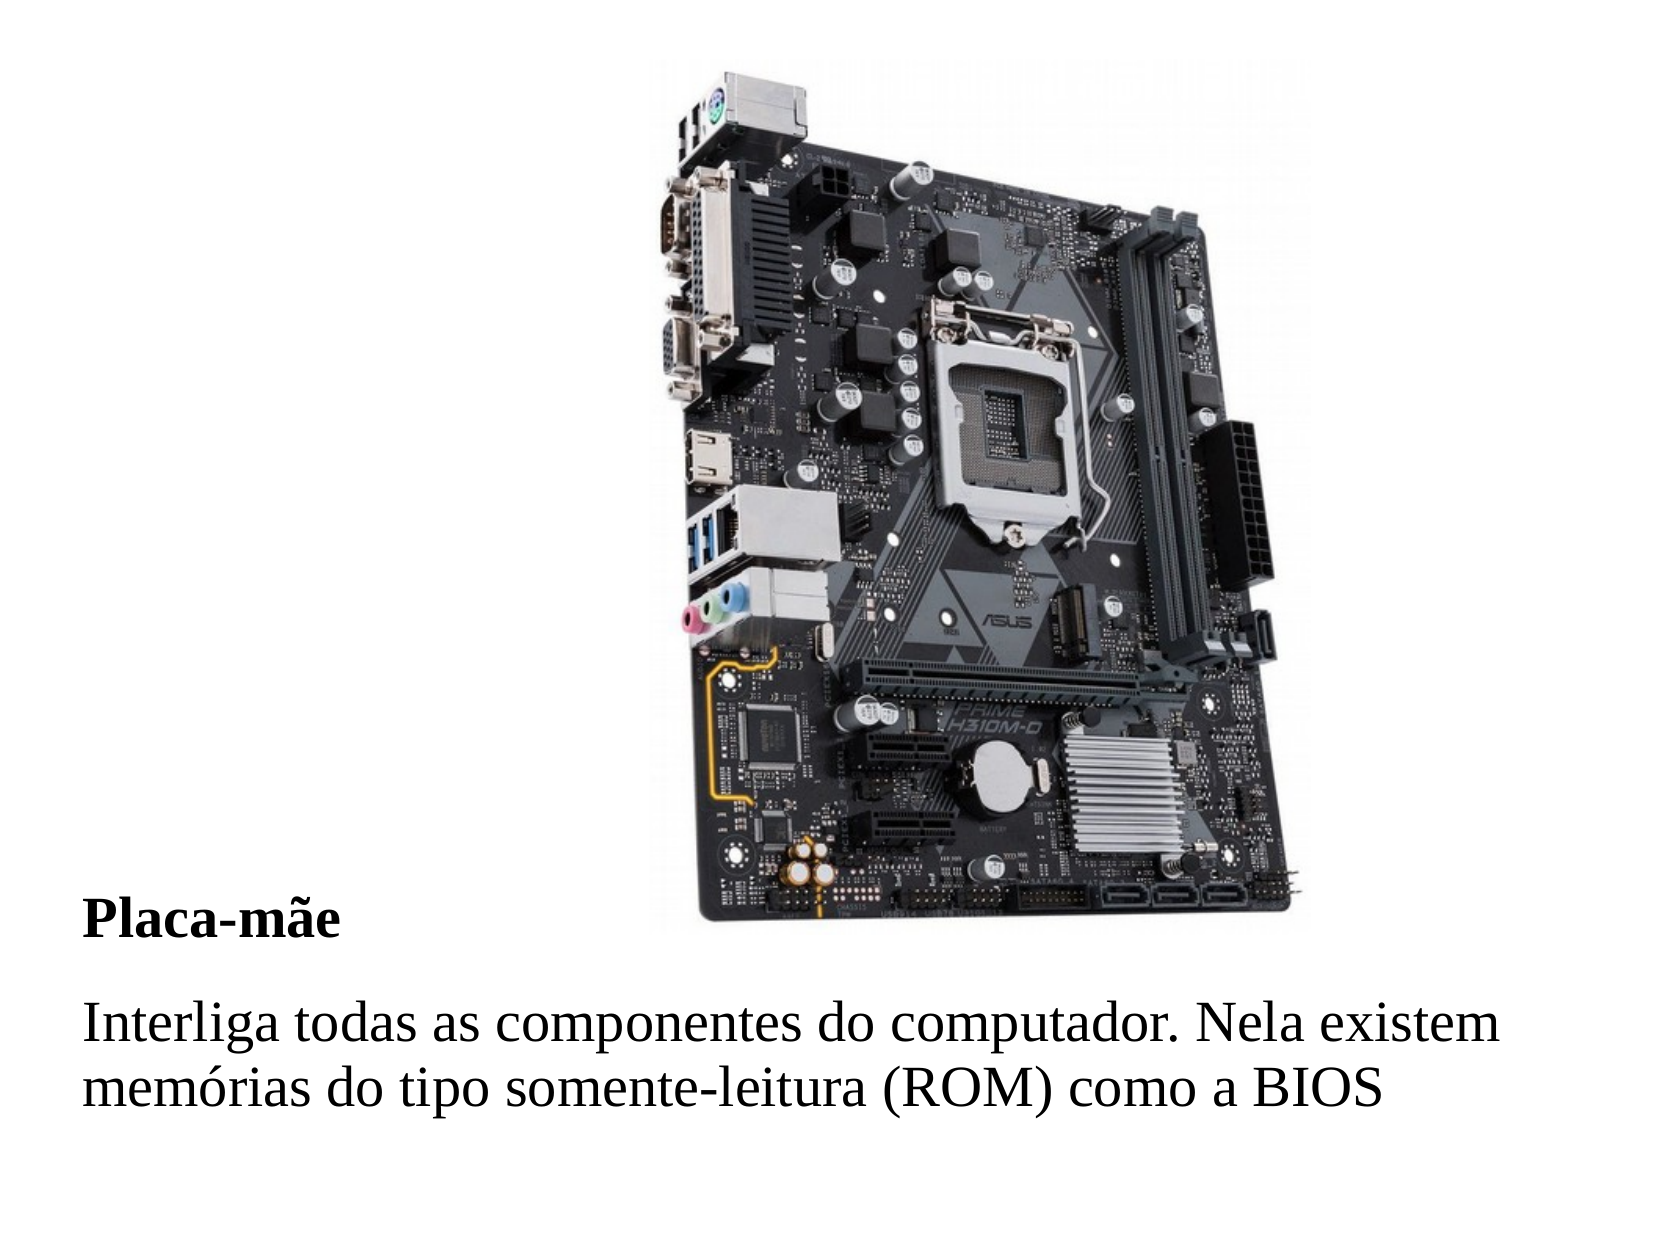

# Placa-mãe
Interliga todas as componentes do computador. Nela existem memórias do tipo somente-leitura (ROM) como a BIOS